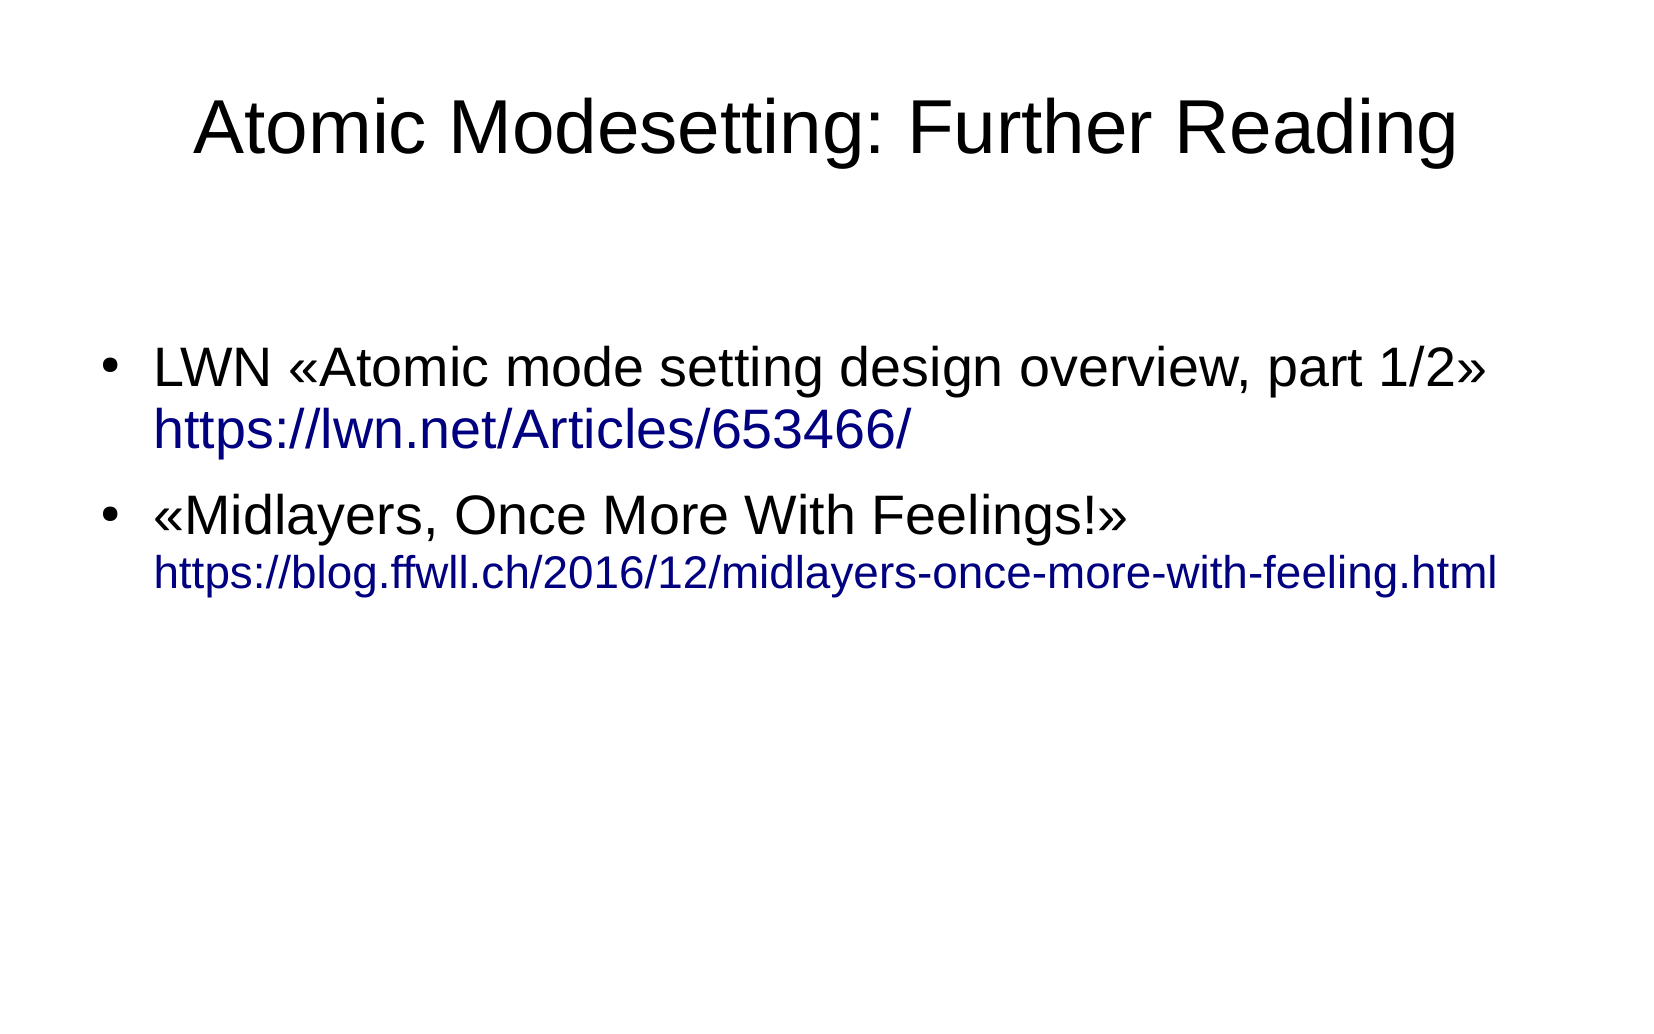

# Atomic Modesetting: Further Reading
LWN «Atomic mode setting design overview, part 1/2» https://lwn.net/Articles/653466/
«Midlayers, Once More With Feelings!» https://blog.ffwll.ch/2016/12/midlayers-once-more-with-feeling.html